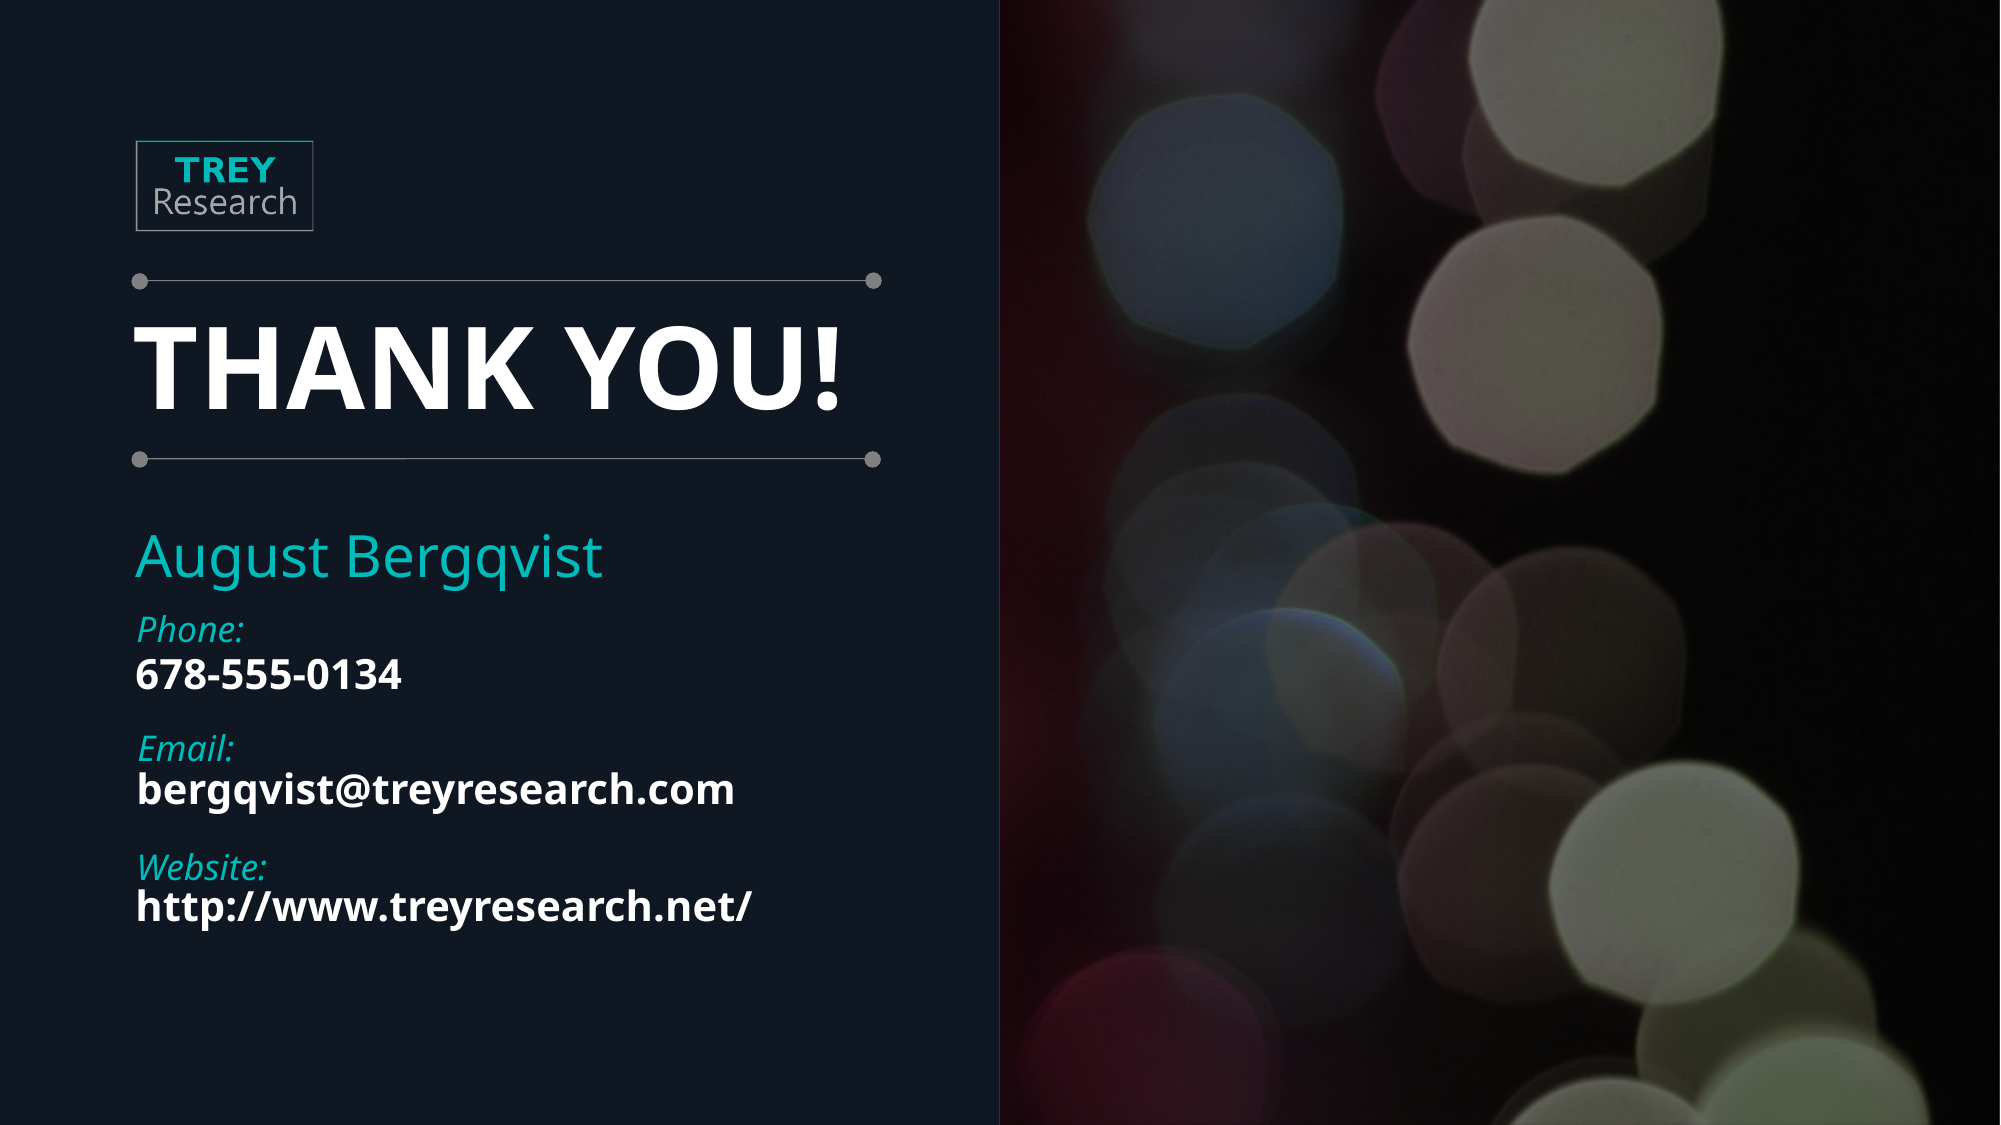

# THANK YOU!
August Bergqvist
Phone:
678-555-0134
Email:
bergqvist@treyresearch.com
Website:
http://www.treyresearch.net/